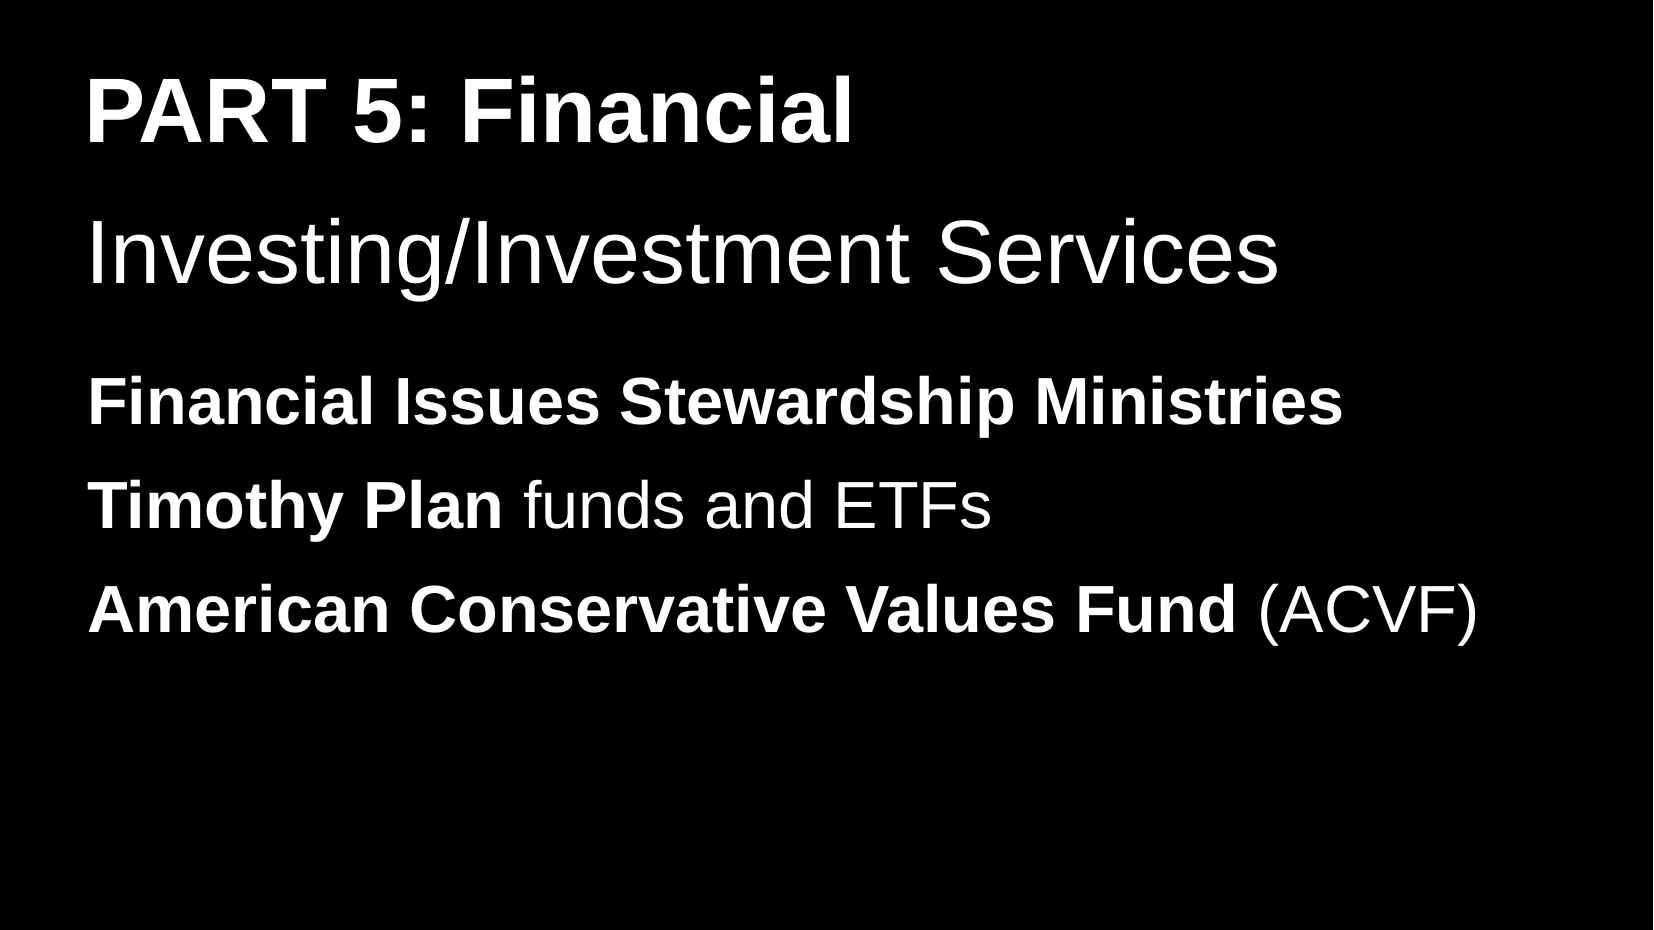

# PART 5: Financial
Investing/Investment Services
Financial Issues Stewardship Ministries
Timothy Plan funds and ETFs
American Conservative Values Fund (ACVF)